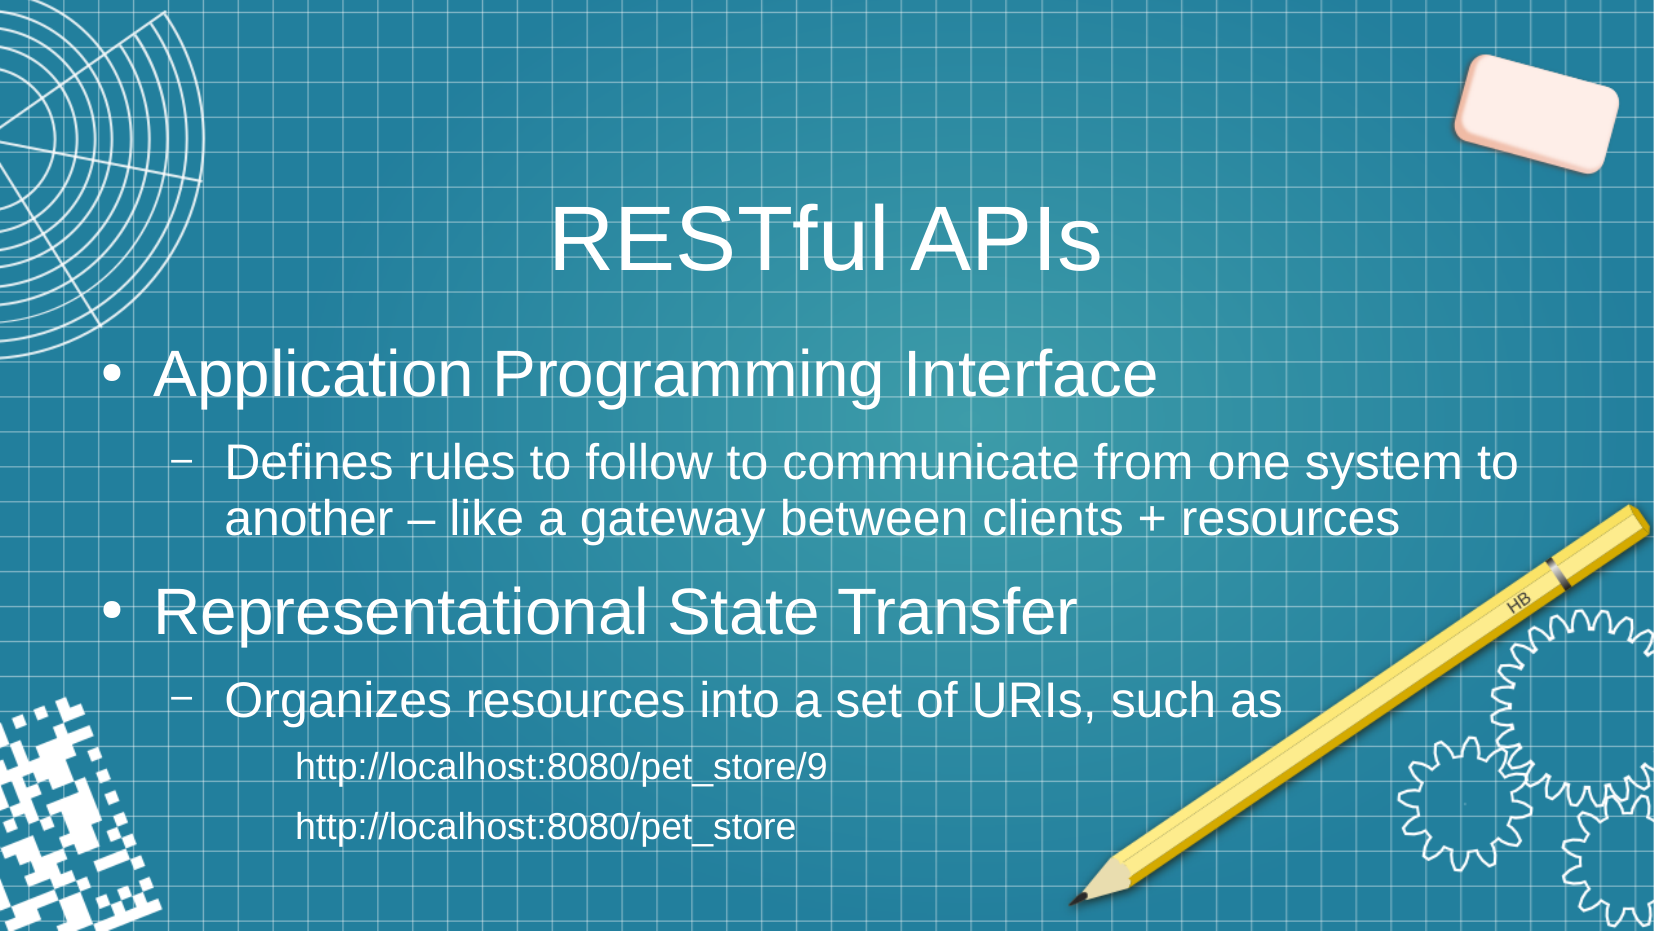

# RESTful APIs
Application Programming Interface
Defines rules to follow to communicate from one system to another – like a gateway between clients + resources
Representational State Transfer
Organizes resources into a set of URIs, such as
http://localhost:8080/pet_store/9
http://localhost:8080/pet_store